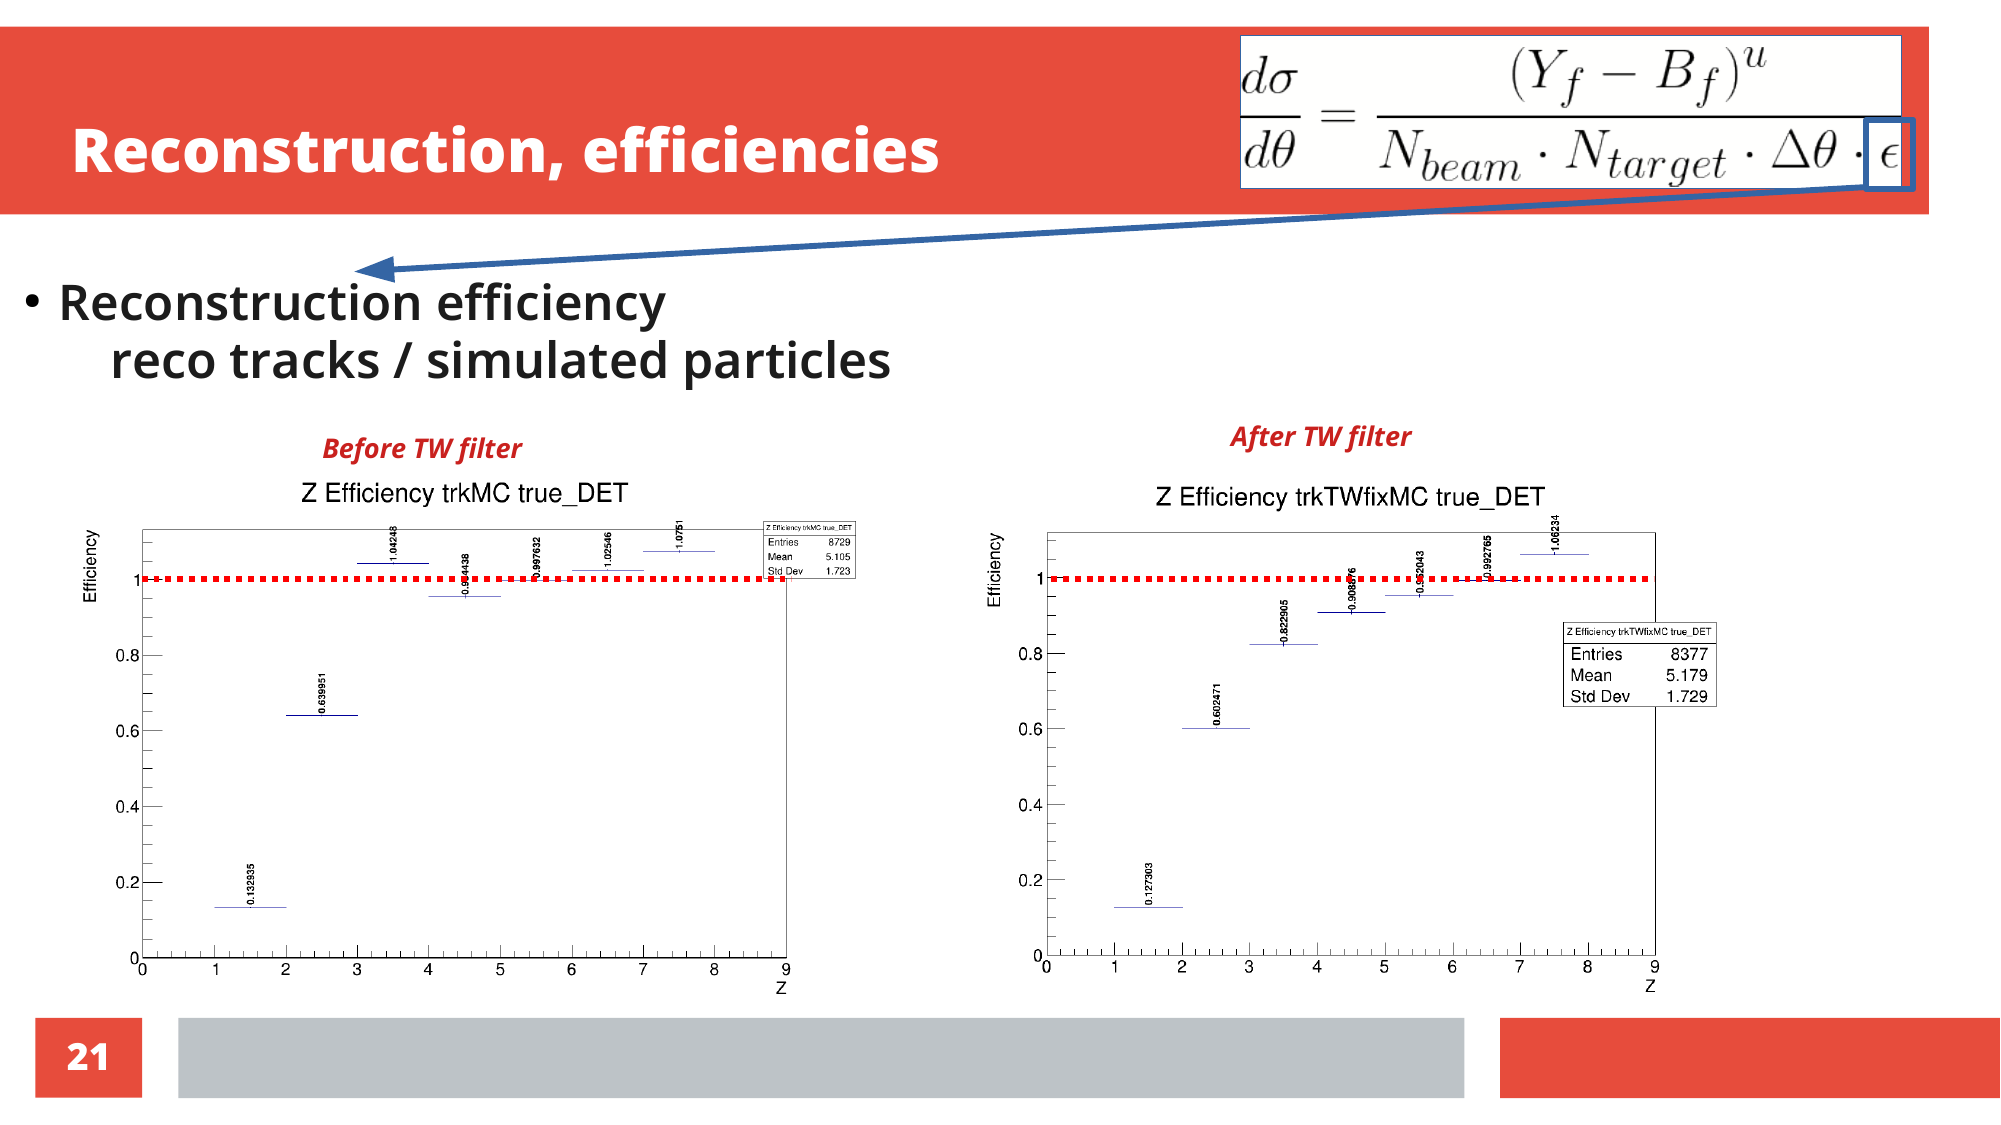

# Reconstruction, efficiencies
Reconstruction efficiency
reco tracks / simulated particles
After TW filter
Before TW filter
21